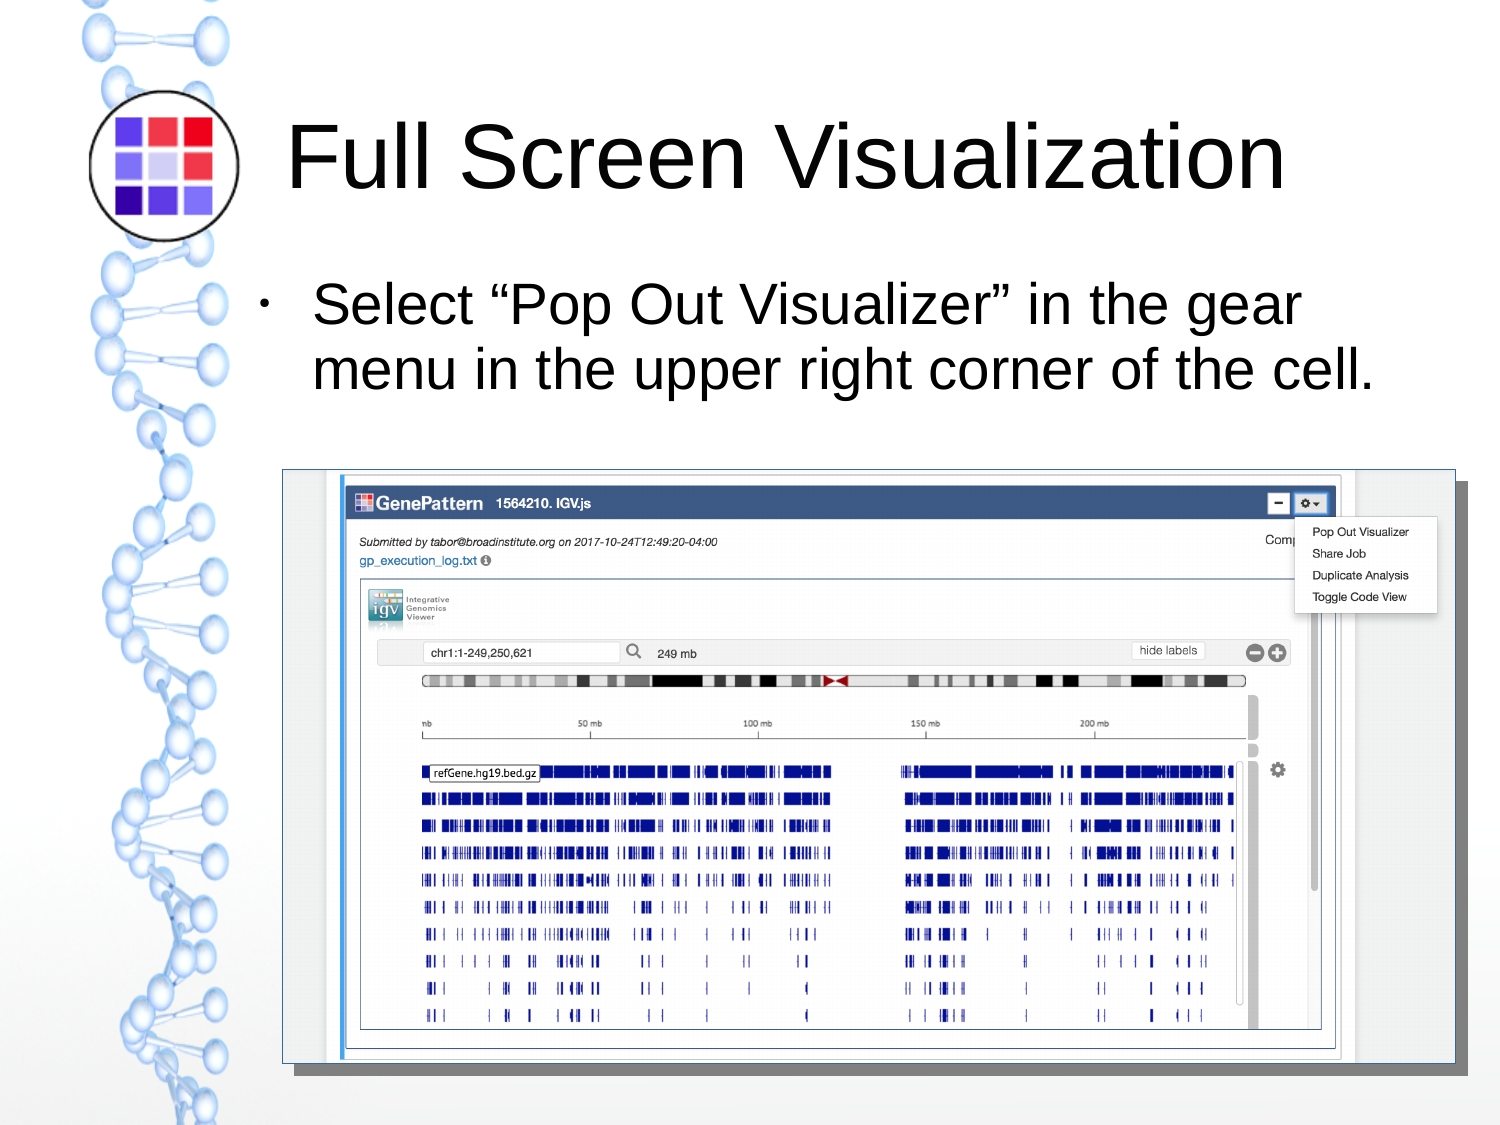

# Full Screen Visualization
Select “Pop Out Visualizer” in the gear menu in the upper right corner of the cell.